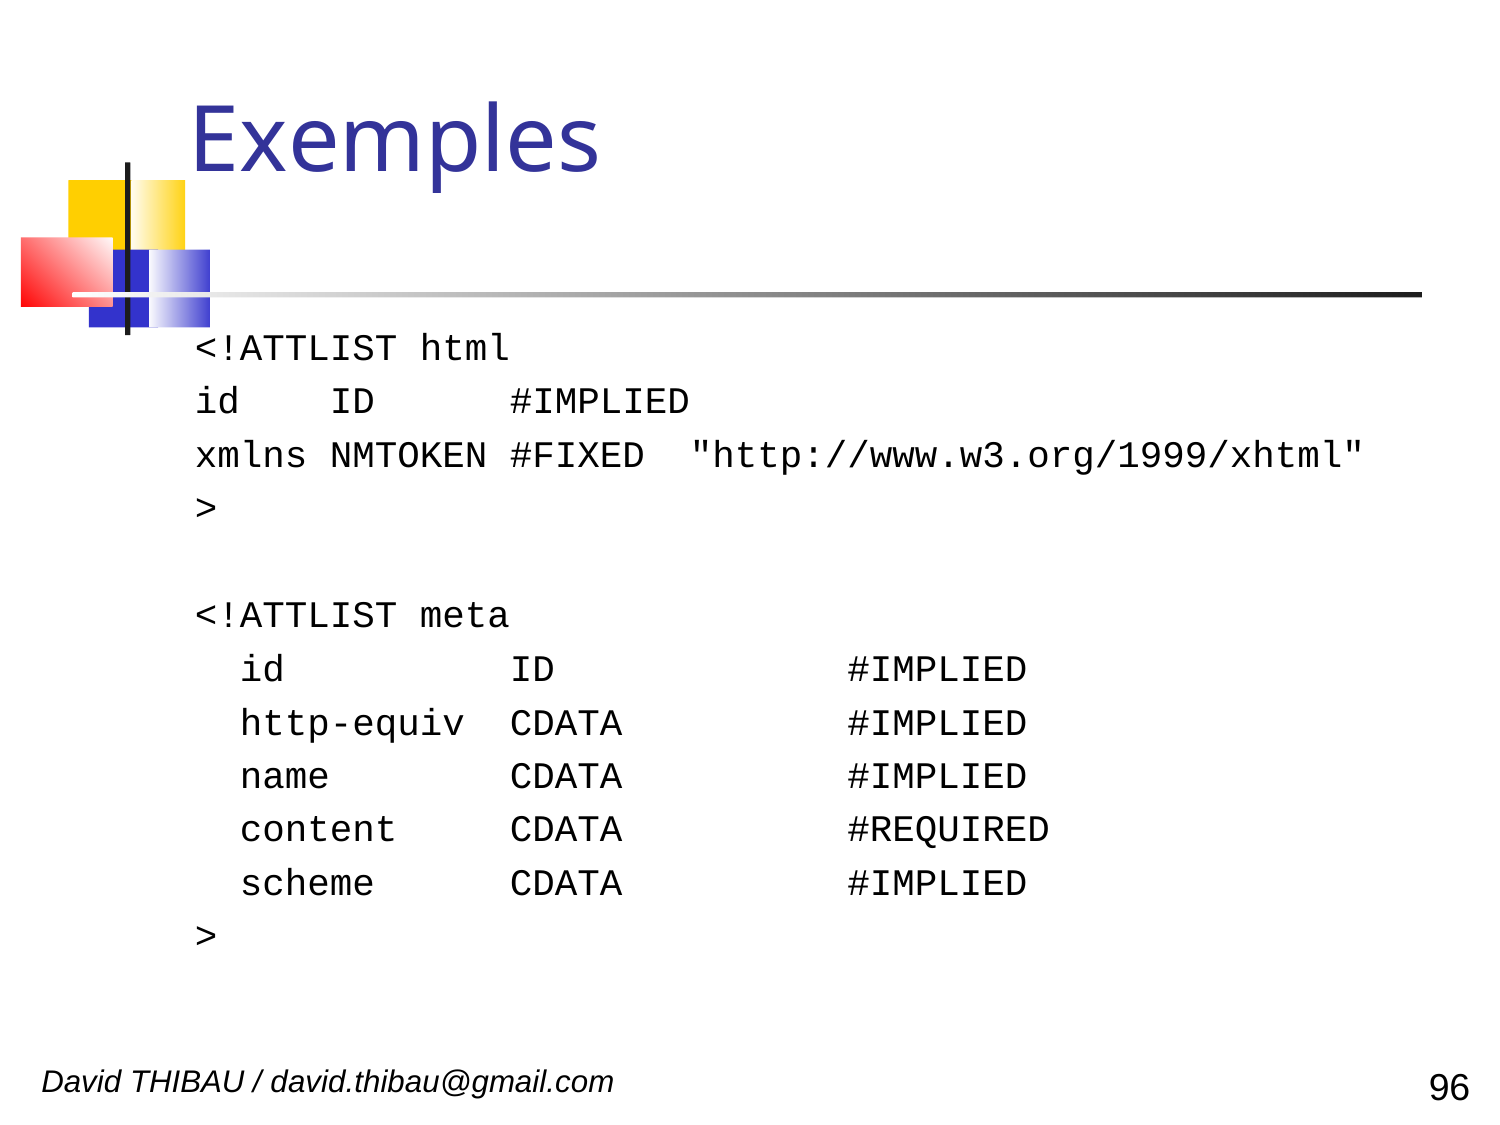

# Exemples
<!ATTLIST html
id ID #IMPLIED
xmlns NMTOKEN #FIXED "http://www.w3.org/1999/xhtml"
>
<!ATTLIST meta
 id ID #IMPLIED
 http-equiv CDATA #IMPLIED
 name CDATA #IMPLIED
 content CDATA #REQUIRED
 scheme CDATA #IMPLIED
>